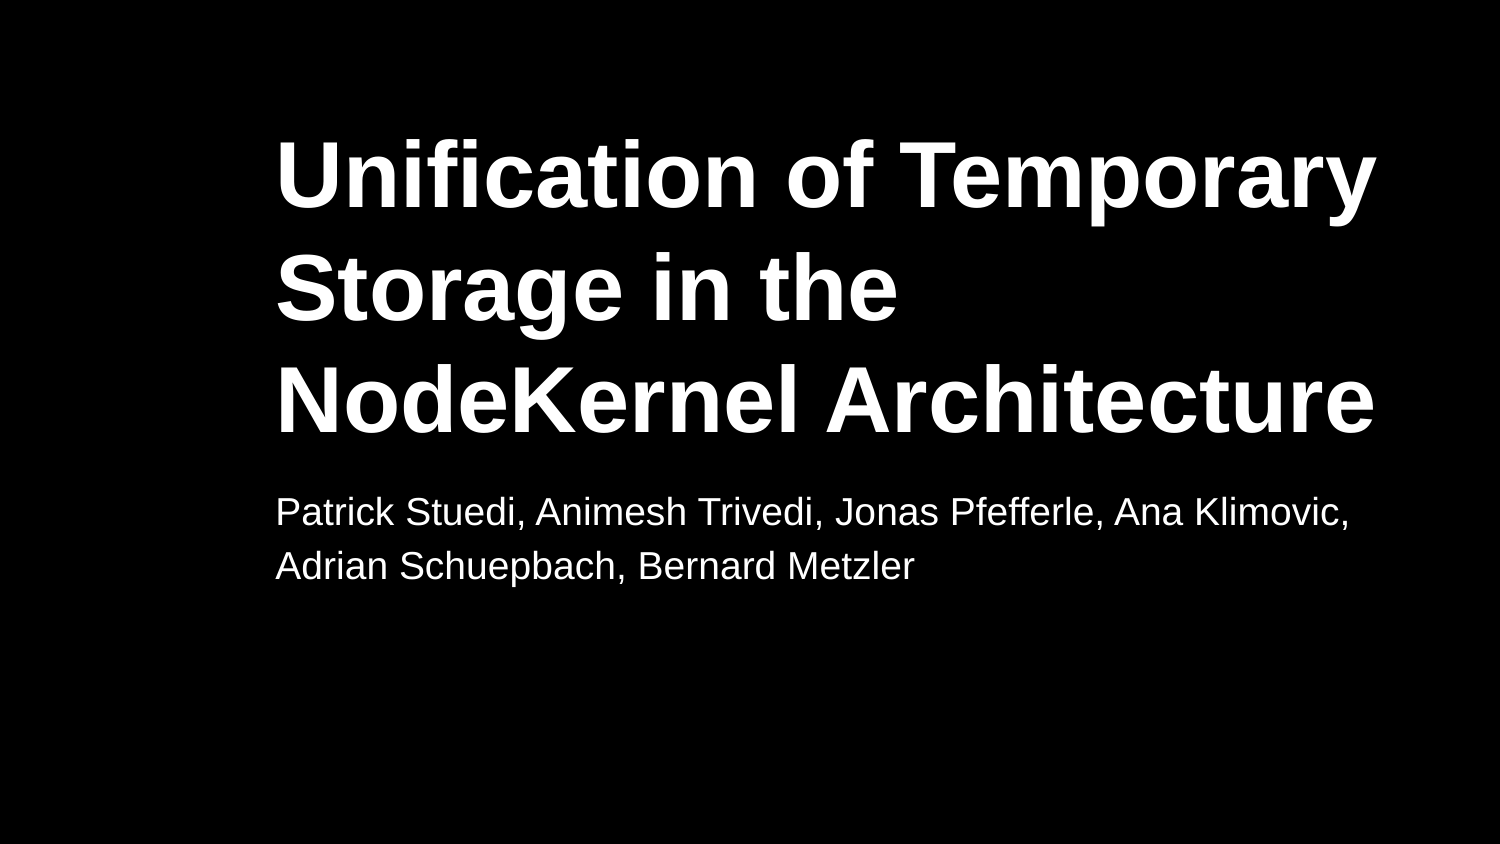

Unification of Temporary Storage in the NodeKernel Architecture
# Patrick Stuedi, Animesh Trivedi, Jonas Pfefferle, Ana Klimovic,
Adrian Schuepbach, Bernard Metzler